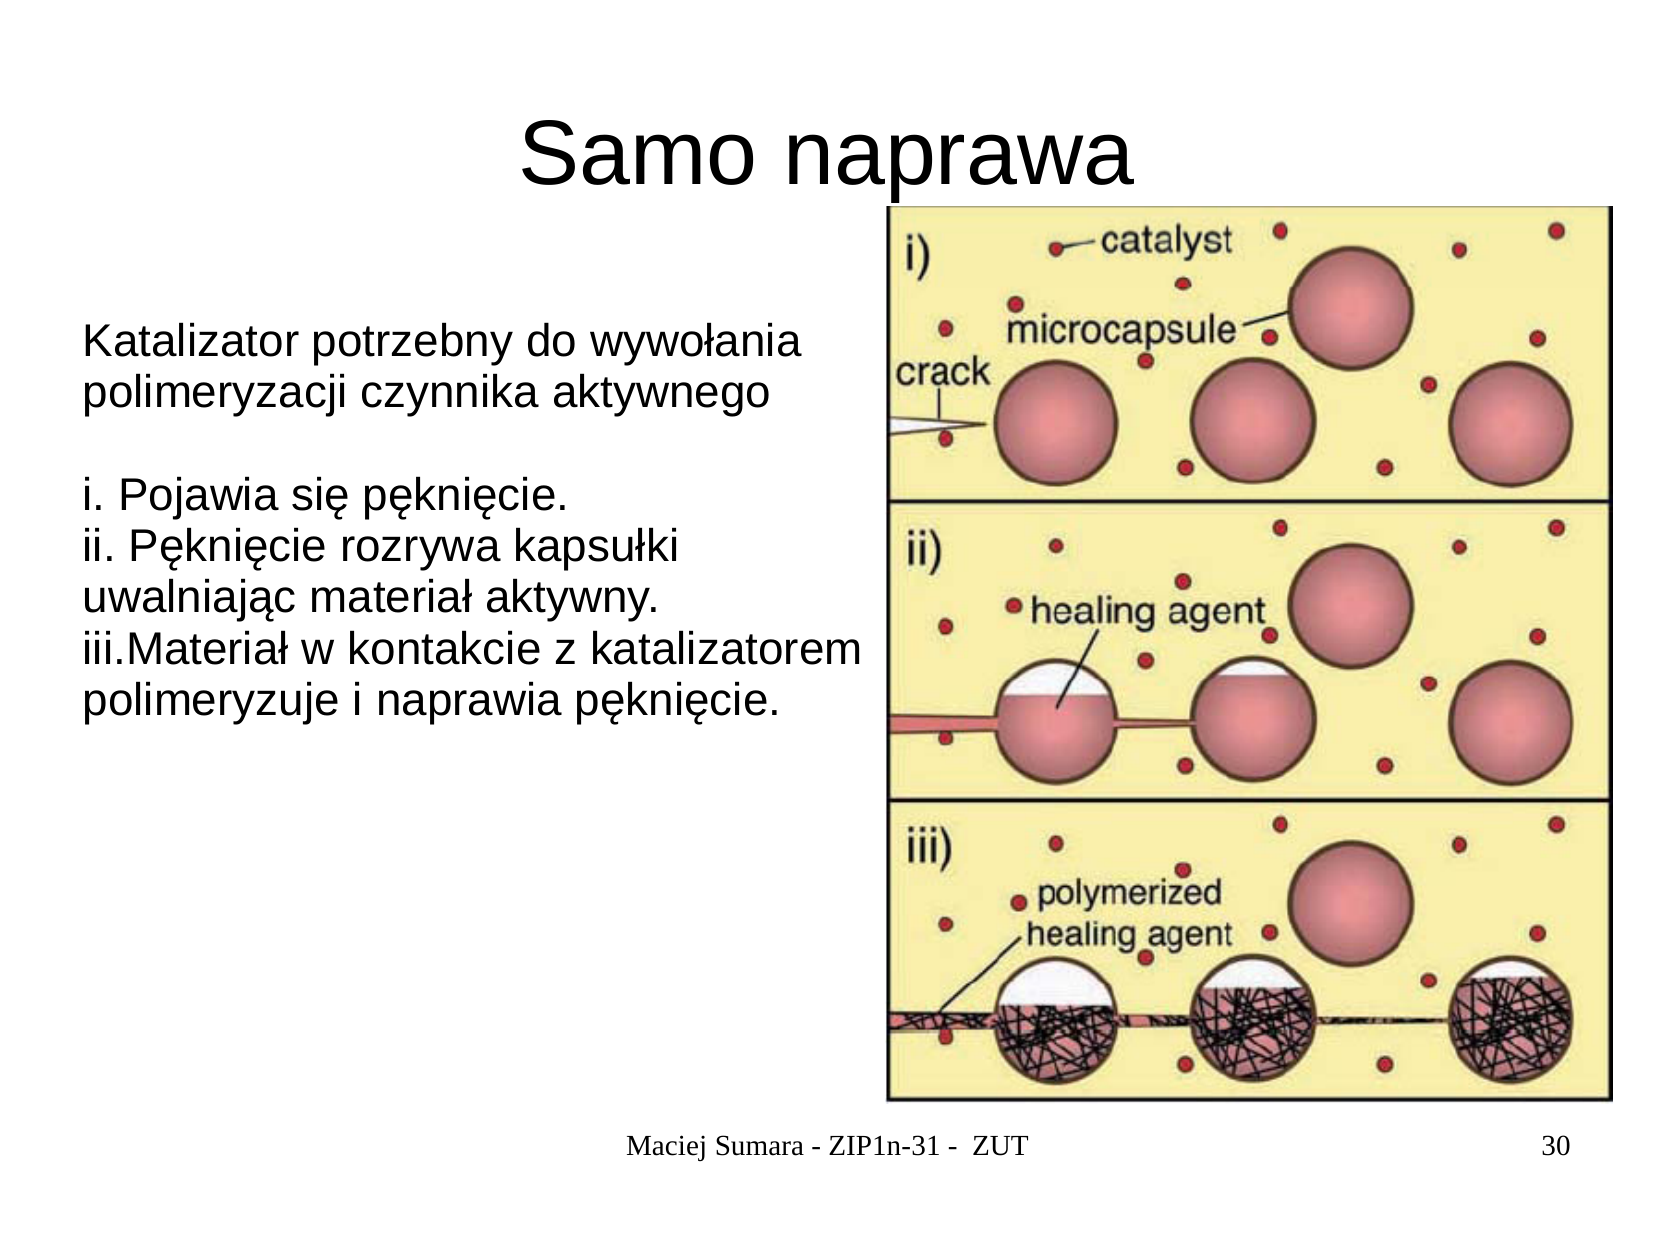

# Samo naprawa
Katalizator potrzebny do wywołania
polimeryzacji czynnika aktywnego
i. Pojawia się pęknięcie.
ii. Pęknięcie rozrywa kapsułki
uwalniając materiał aktywny.
iii.Materiał w kontakcie z katalizatorem
polimeryzuje i naprawia pęknięcie.
Maciej Sumara - ZIP1n-31 - ZUT
30